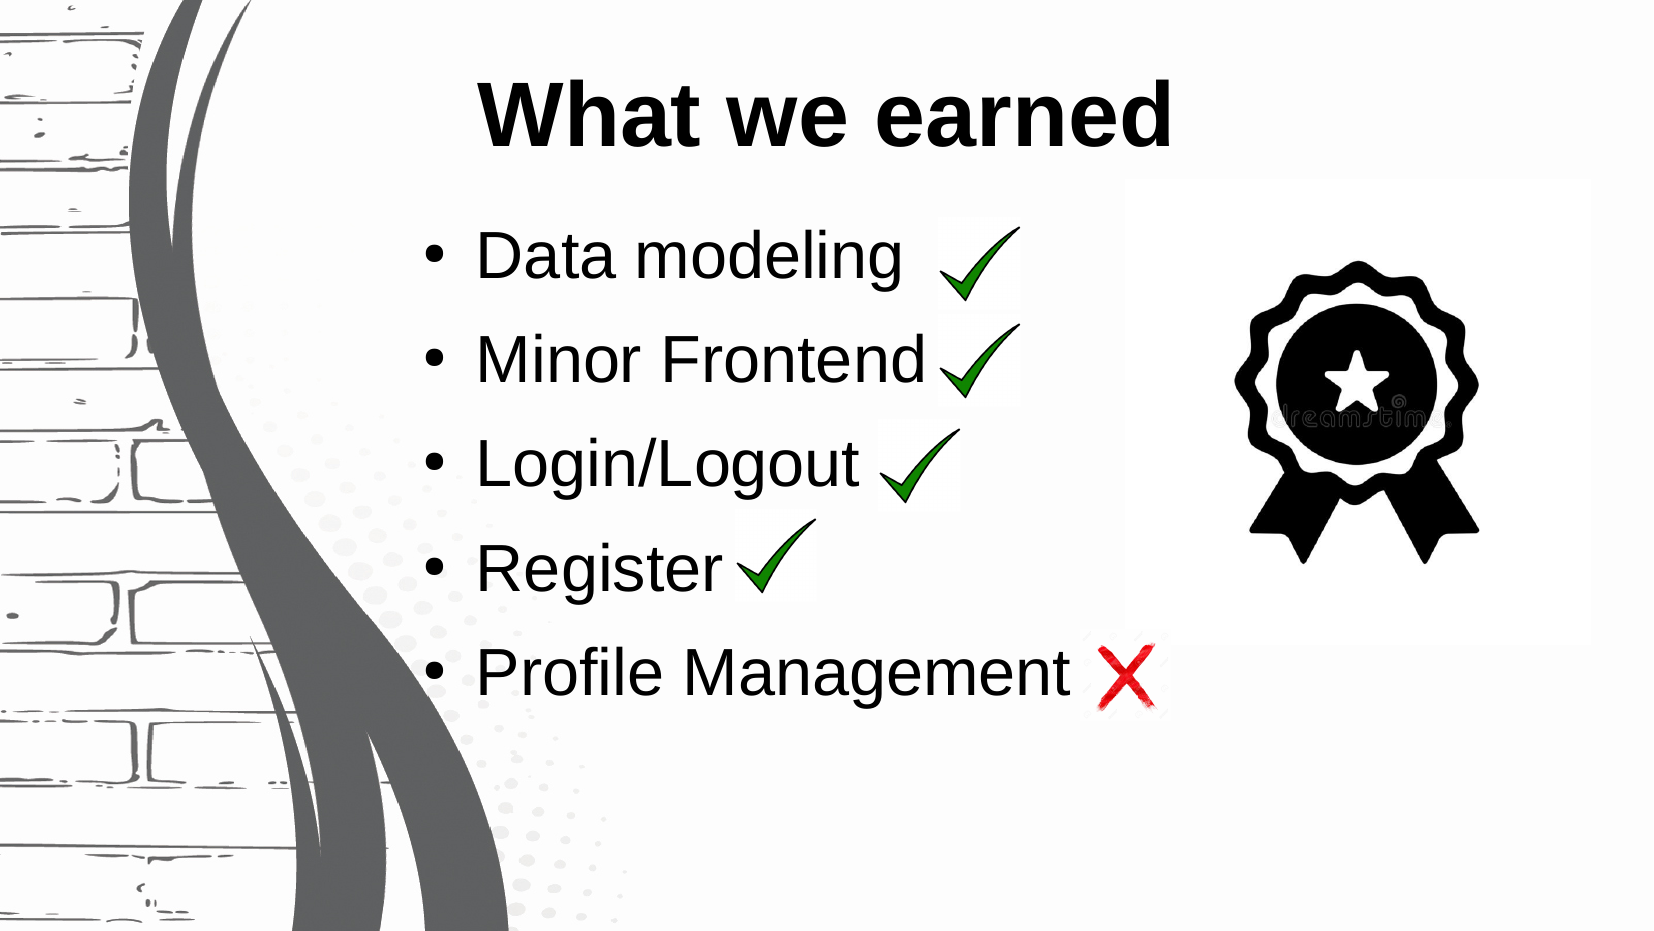

# What we earned
Data modeling
Minor Frontend
Login/Logout
Register
Profile Management